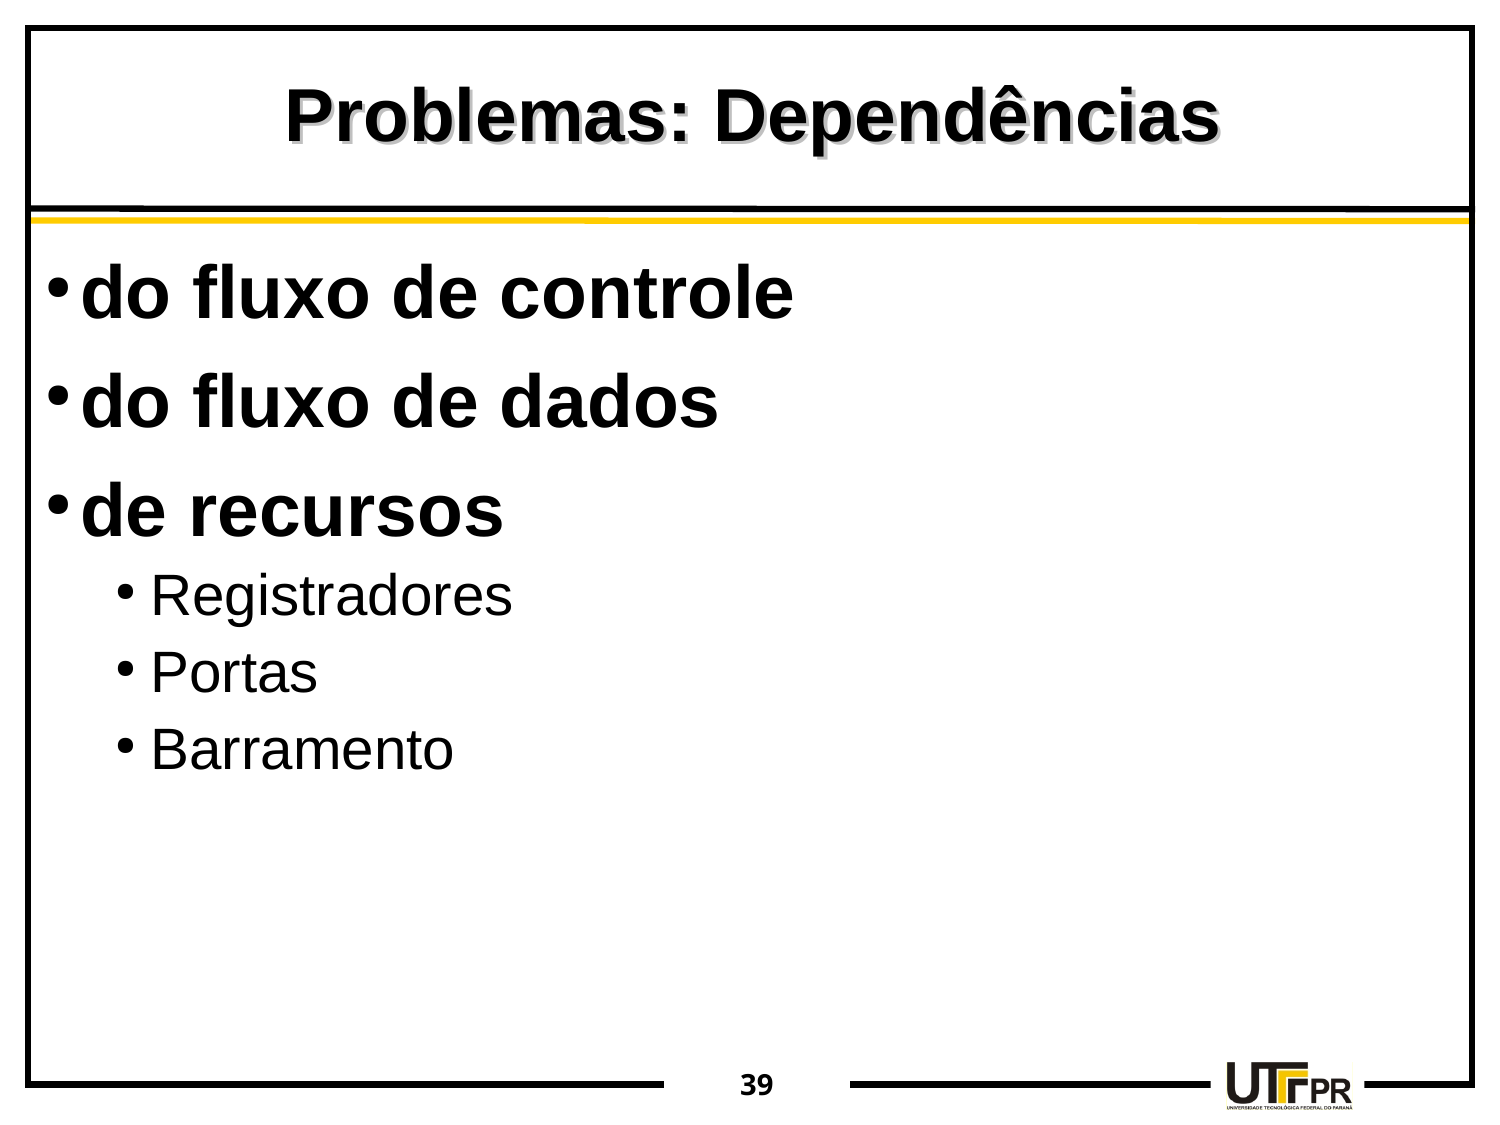

Problemas: Dependências
# do fluxo de controle
do fluxo de dados
de recursos
Registradores
Portas
Barramento